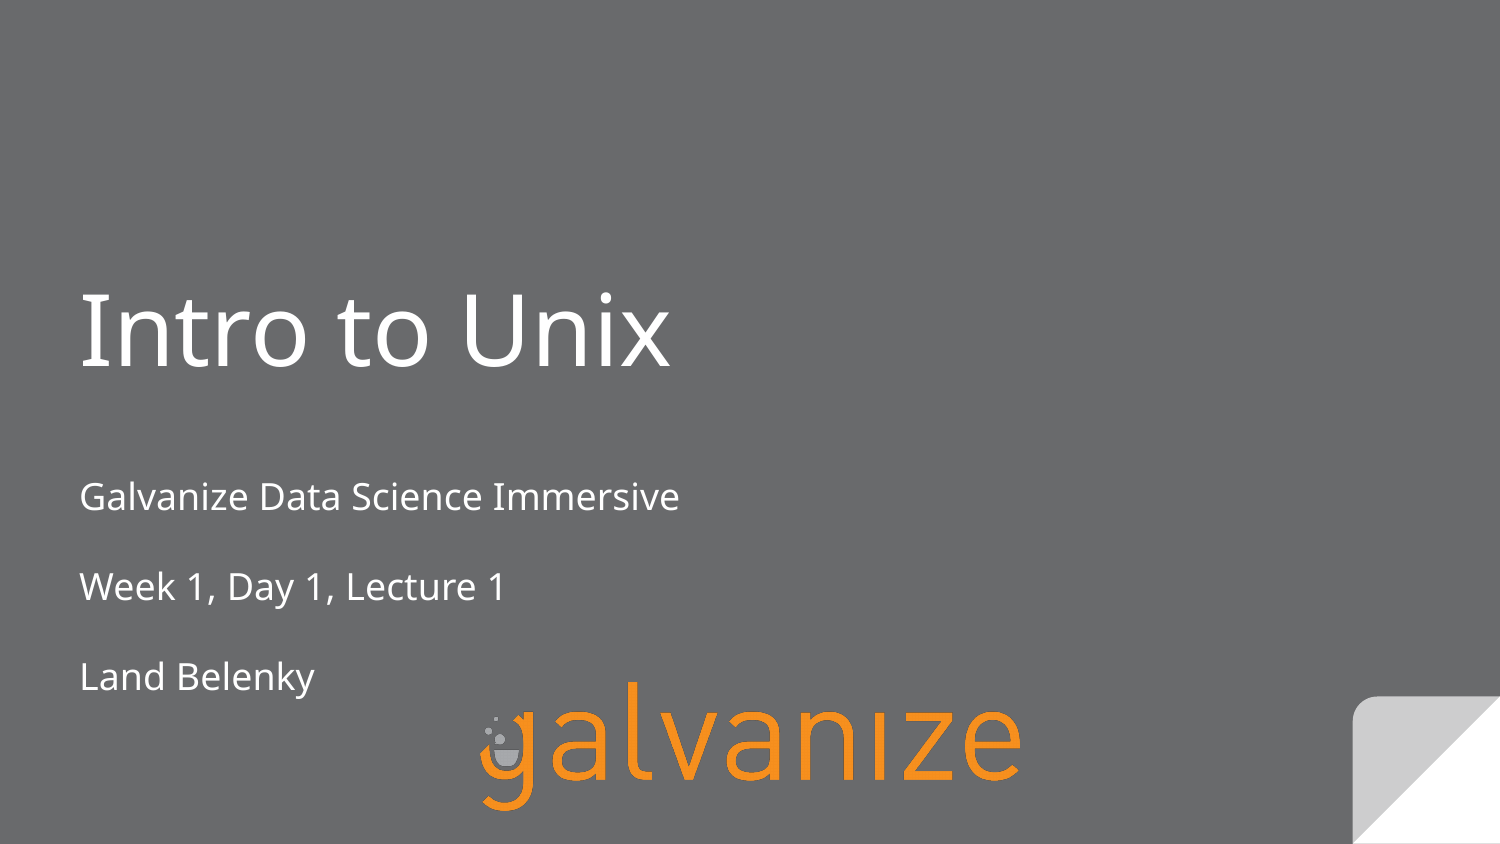

# Intro to Unix
Galvanize Data Science Immersive
Week 1, Day 1, Lecture 1
Land Belenky